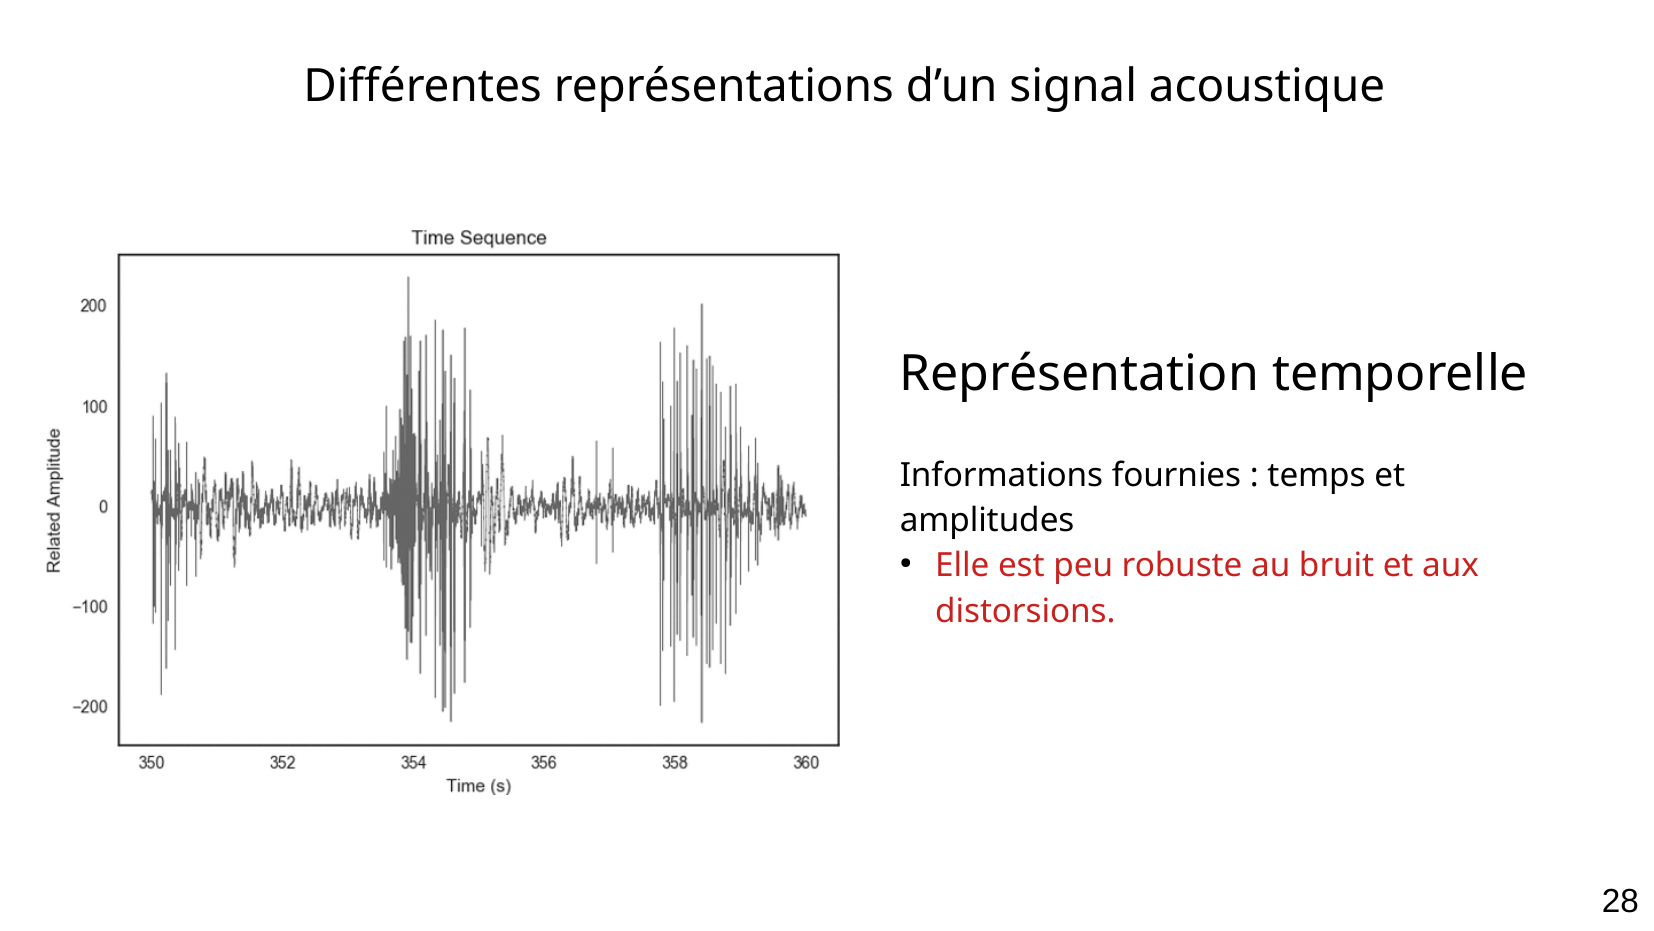

Différentes représentations d’un signal acoustique
Représentation temporelle
Informations fournies : temps et amplitudes
Elle est peu robuste au bruit et aux distorsions.